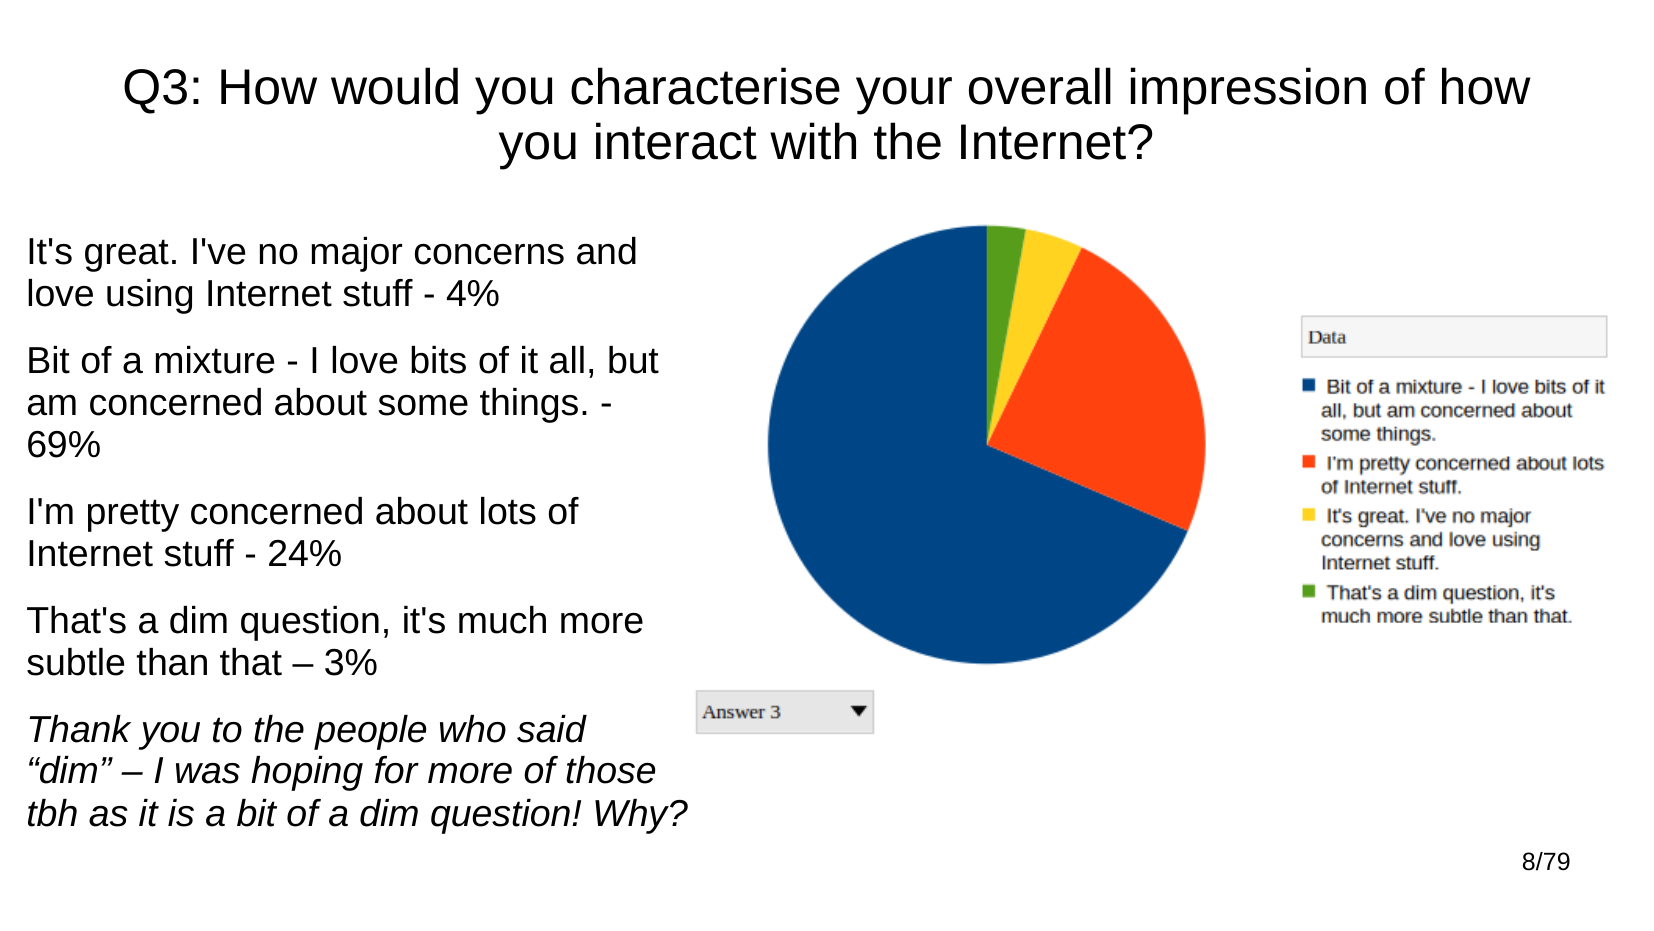

# Q3: How would you characterise your overall impression of how you interact with the Internet?
It's great. I've no major concerns and love using Internet stuff - 4%
Bit of a mixture - I love bits of it all, but am concerned about some things. - 69%
I'm pretty concerned about lots of Internet stuff - 24%
That's a dim question, it's much more subtle than that – 3%
Thank you to the people who said
“dim” – I was hoping for more of those tbh as it is a bit of a dim question! Why?
8